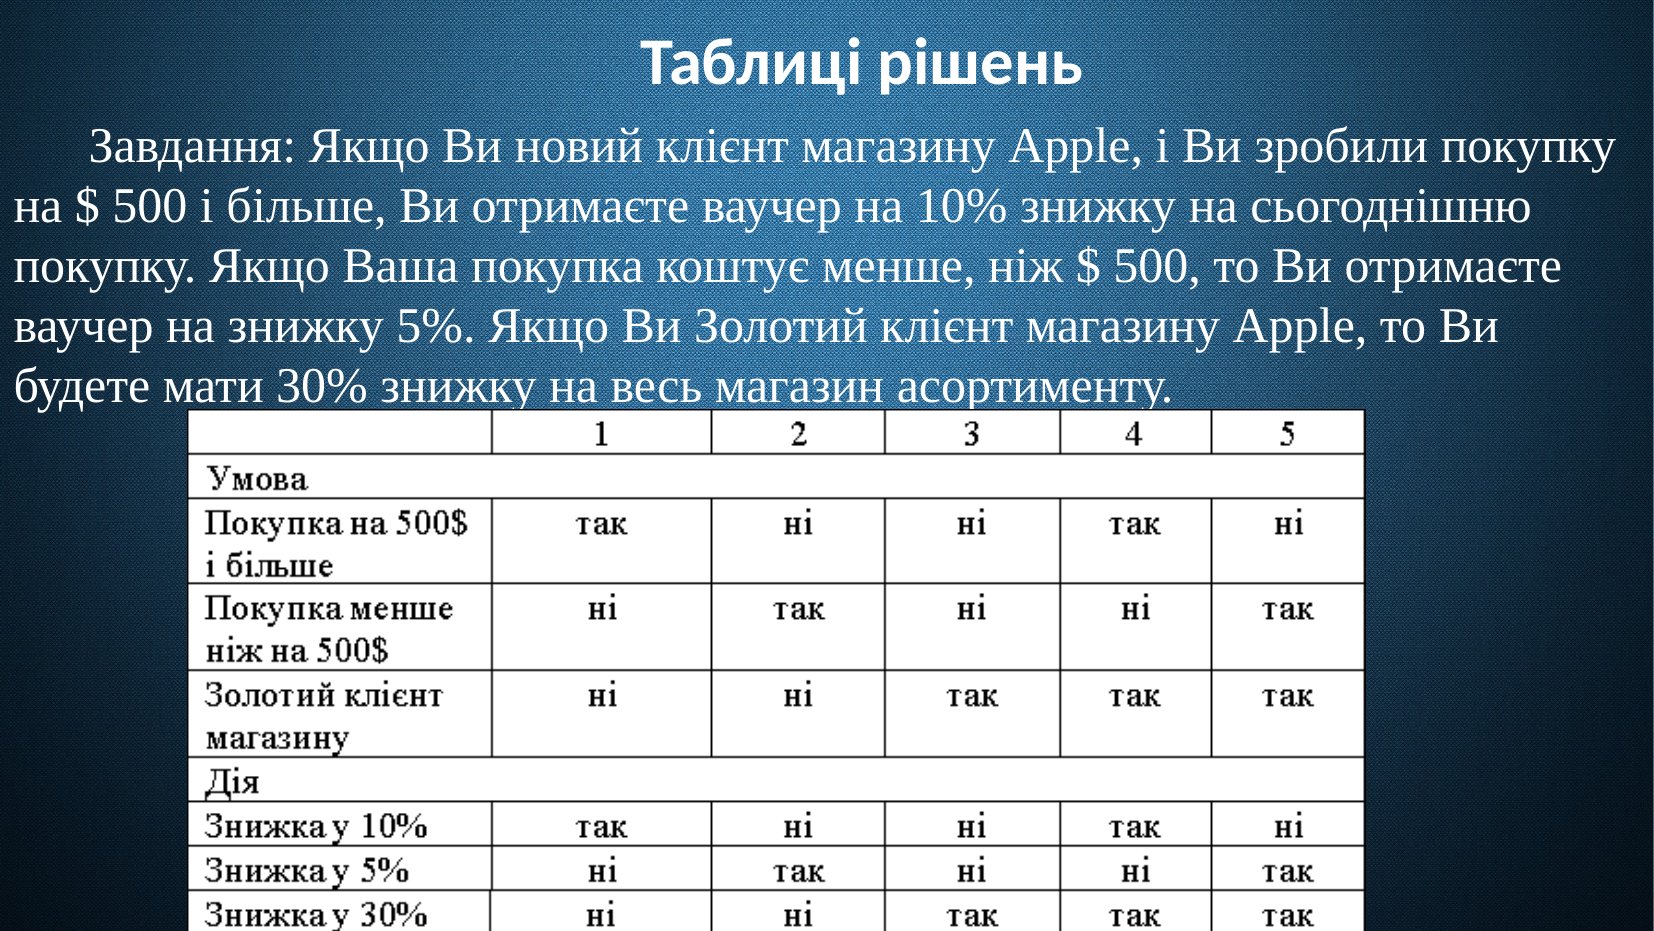

Таблиці рішень
Завдання: Якщо Ви новий клієнт магазину Apple, і Ви зробили покупку на $ 500 і більше, Ви отримаєте ваучер на 10% знижку на сьогоднішню покупку. Якщо Ваша покупка коштує менше, ніж $ 500, то Ви отримаєте ваучер на знижку 5%. Якщо Ви Золотий клієнт магазину Apple, то Ви будете мати 30% знижку на весь магазин асортименту.